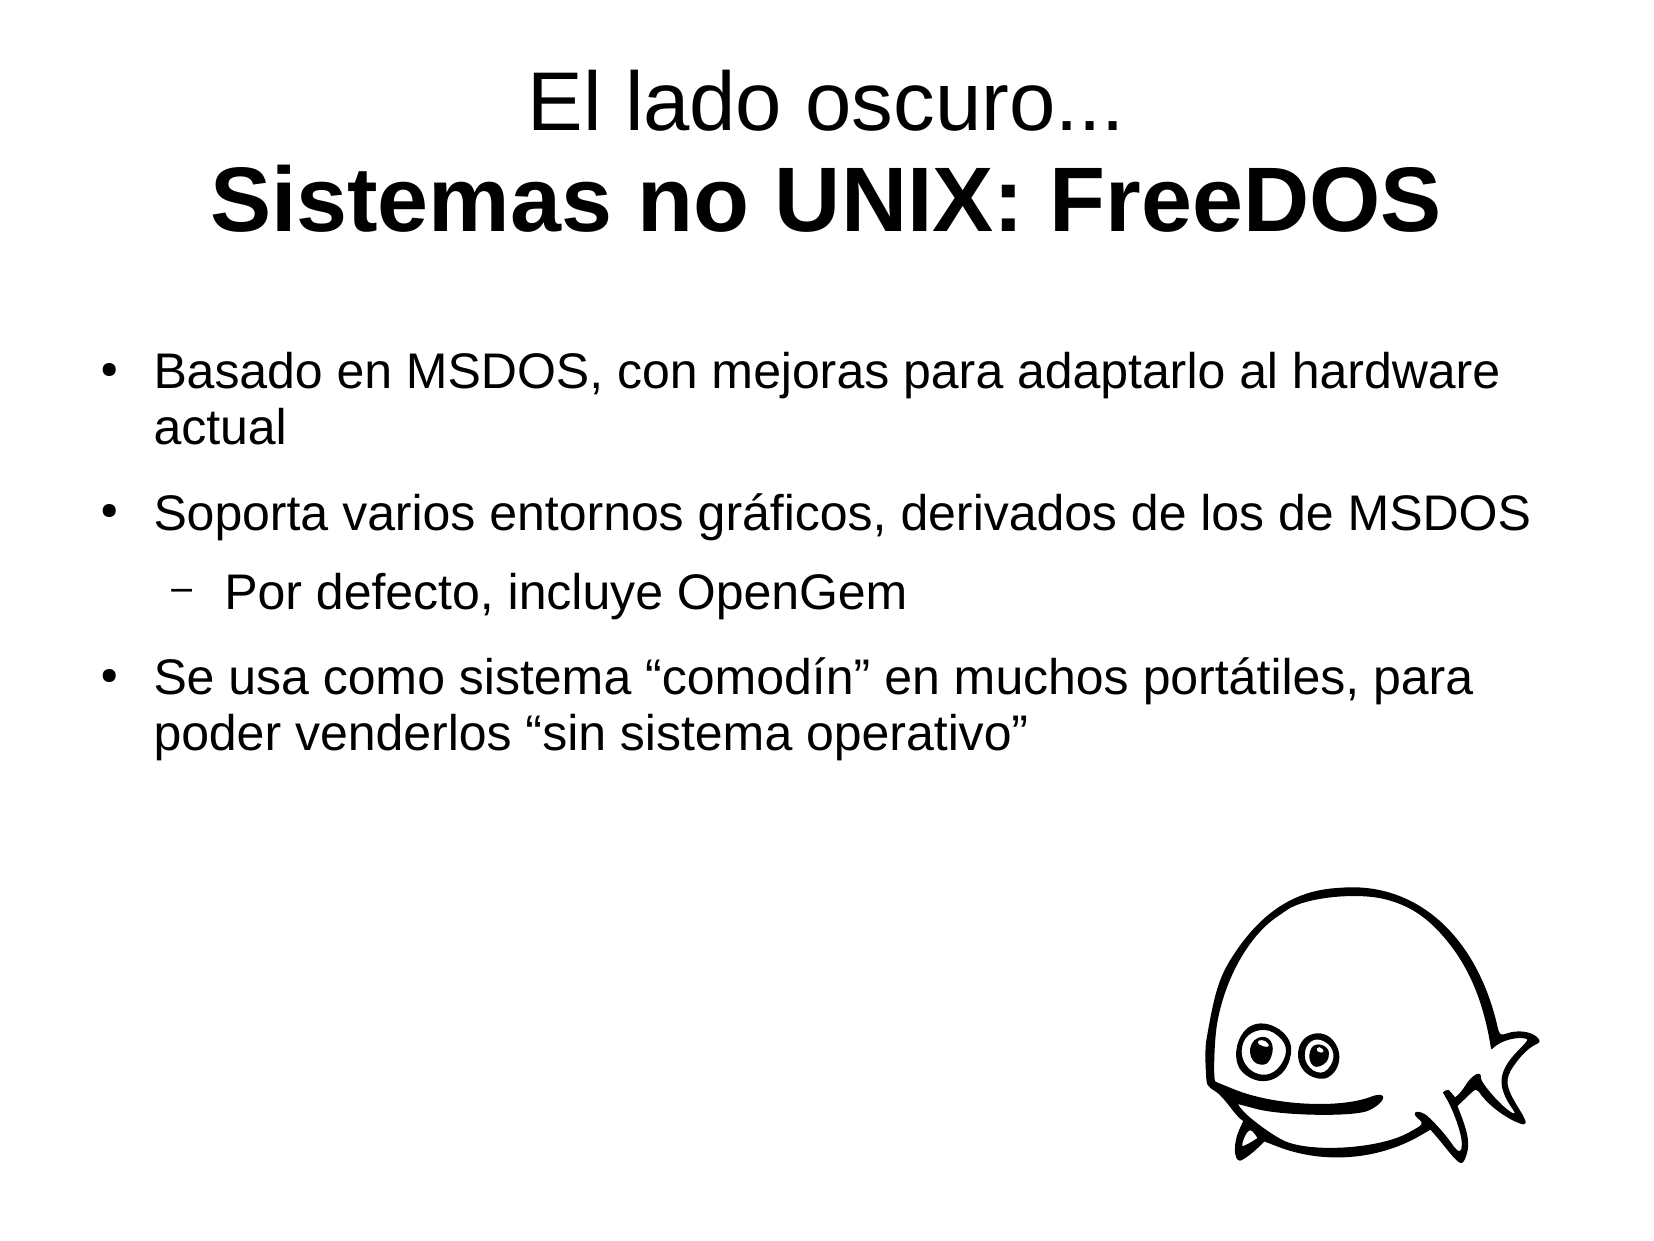

# El lado oscuro... Sistemas no UNIX: FreeDOS
Basado en MSDOS, con mejoras para adaptarlo al hardware actual
Soporta varios entornos gráficos, derivados de los de MSDOS
Por defecto, incluye OpenGem
Se usa como sistema “comodín” en muchos portátiles, para poder venderlos “sin sistema operativo”